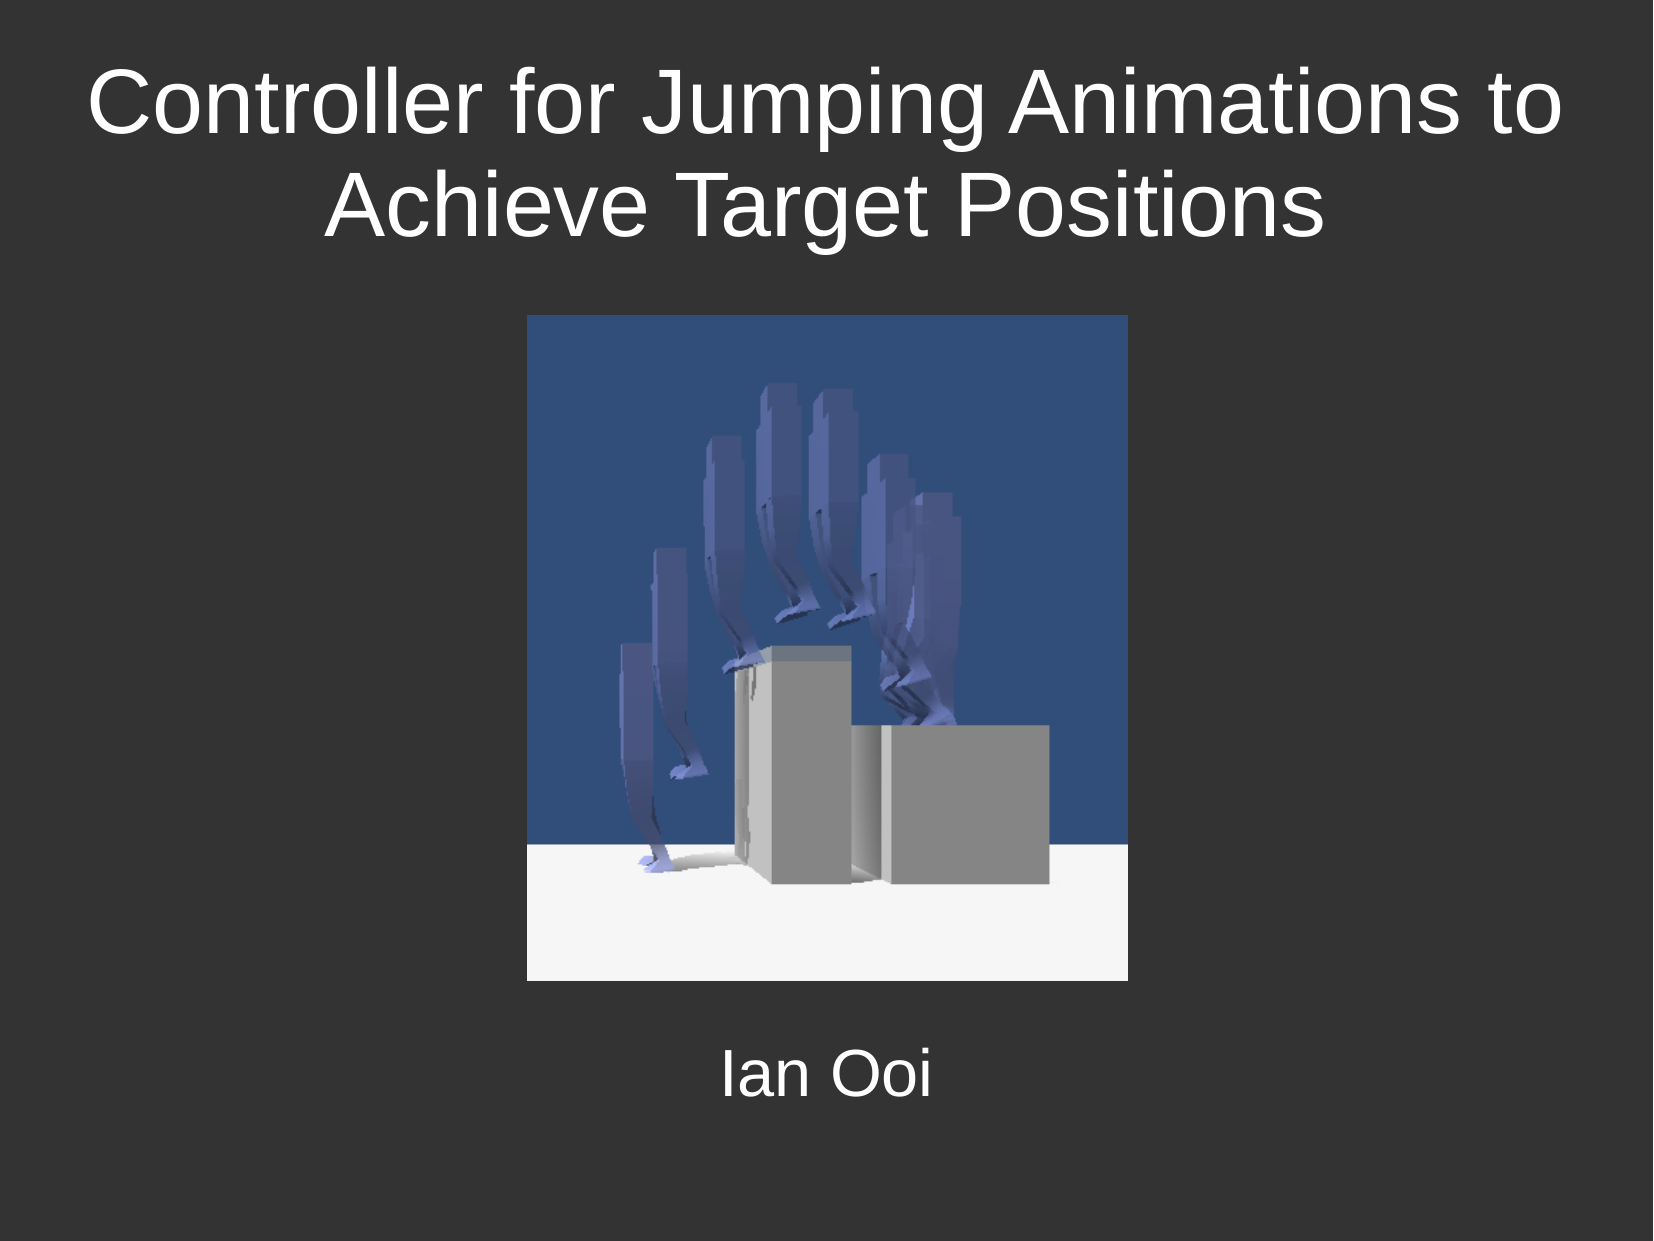

Controller for Jumping Animations to Achieve Target Positions
# Ian Ooi